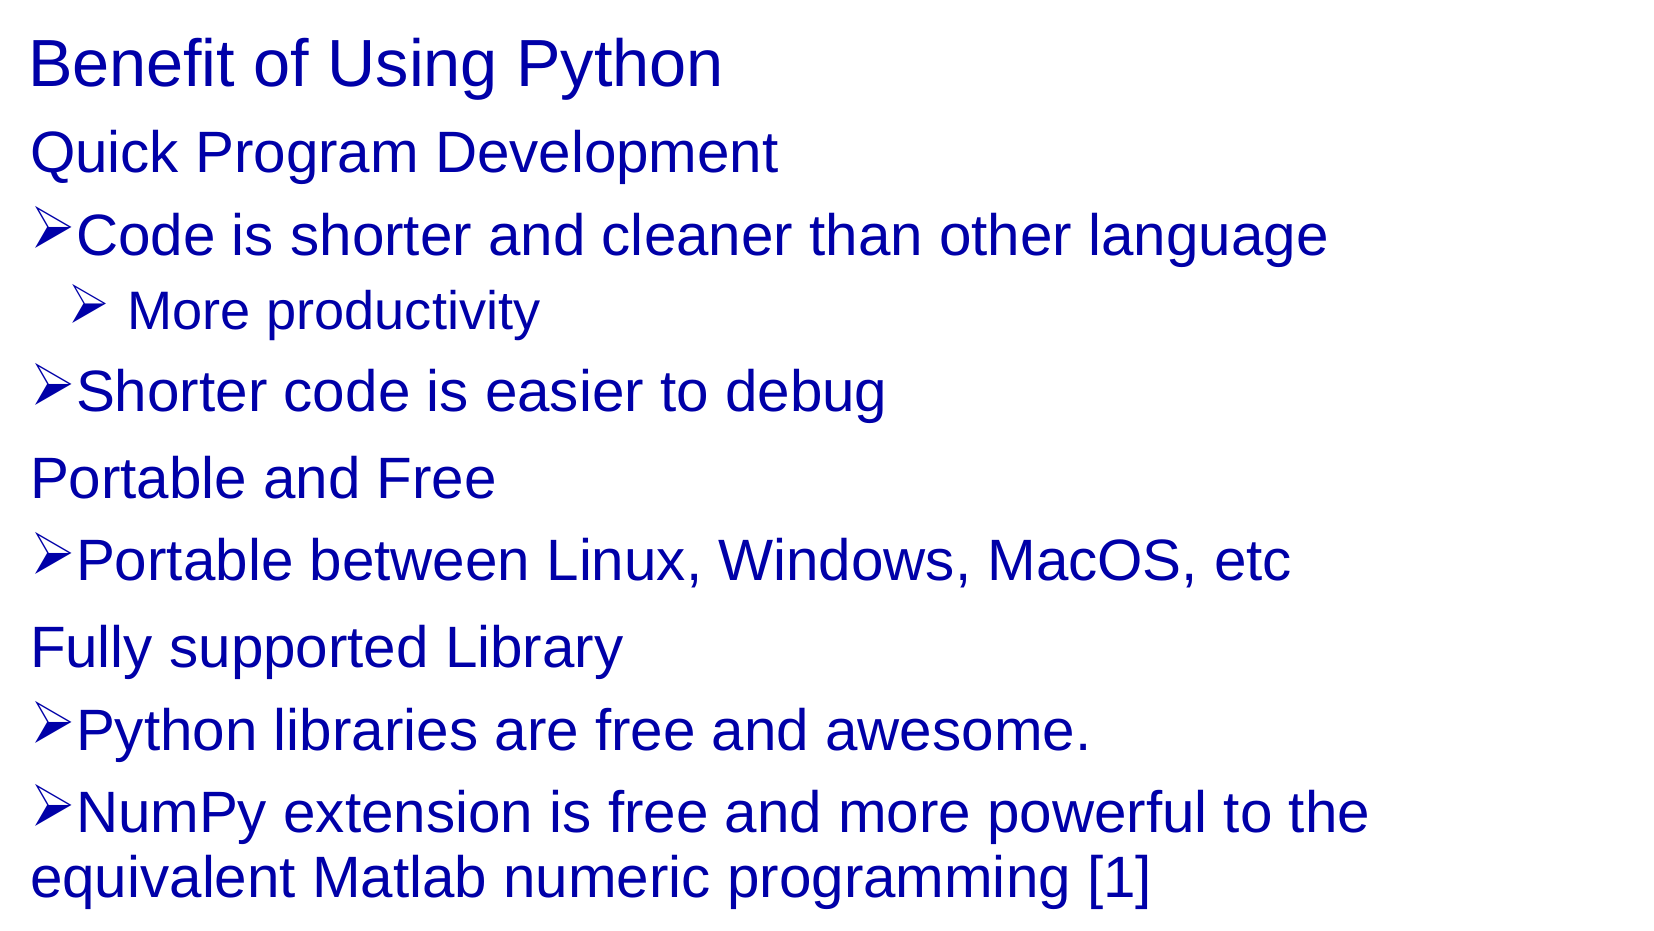

# Benefit of Using Python
Quick Program Development
Code is shorter and cleaner than other language
More productivity
Shorter code is easier to debug
Portable and Free
Portable between Linux, Windows, MacOS, etc
Fully supported Library
Python libraries are free and awesome.
NumPy extension is free and more powerful to the equivalent Matlab numeric programming [1]